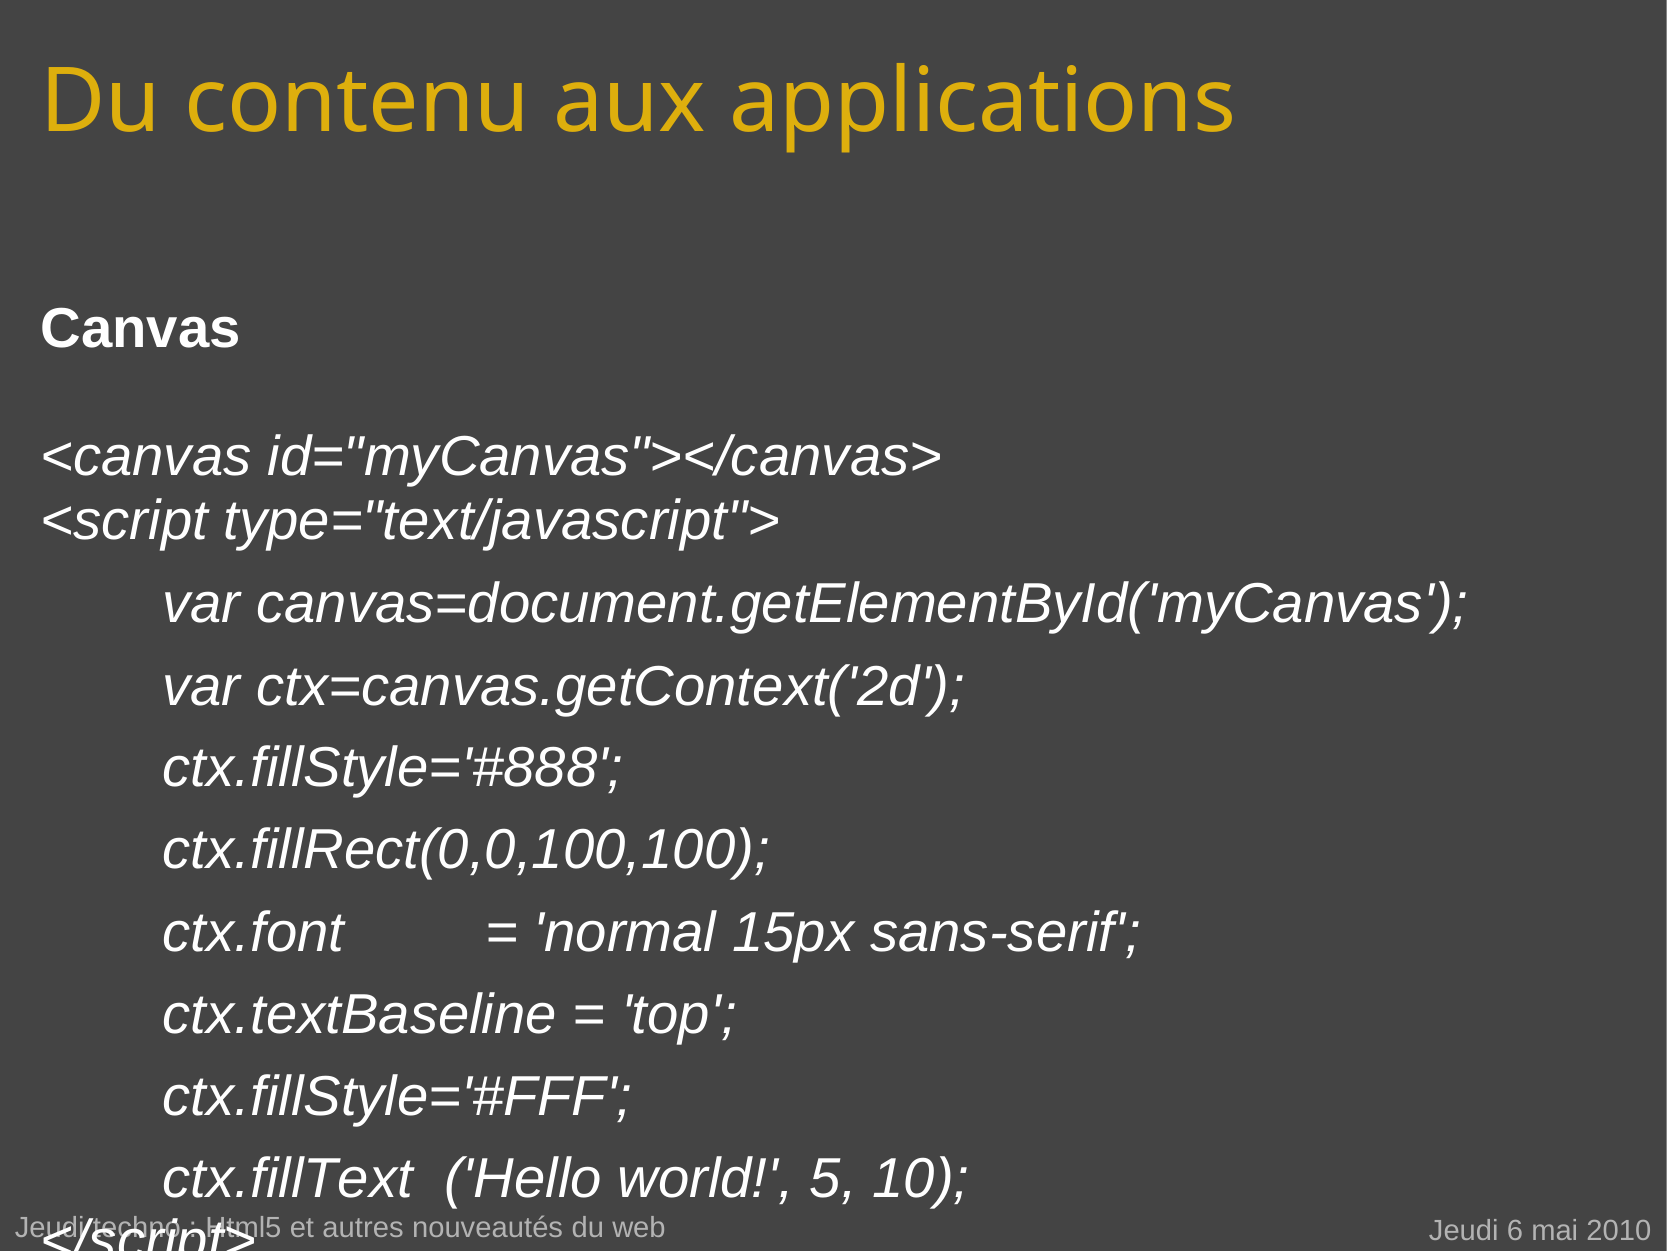

# Du contenu aux applications
Canvas
<canvas id="myCanvas"></canvas>
<script type="text/javascript">
var canvas=document.getElementById('myCanvas');
var ctx=canvas.getContext('2d');
ctx.fillStyle='#888';
ctx.fillRect(0,0,100,100);
ctx.font         = 'normal 15px sans-serif';
ctx.textBaseline = 'top';
ctx.fillStyle='#FFF';
ctx.fillText  ('Hello world!', 5, 10);
</script>
Jeudi techno : Html5 et autres nouveautés du web
Jeudi 6 mai 2010